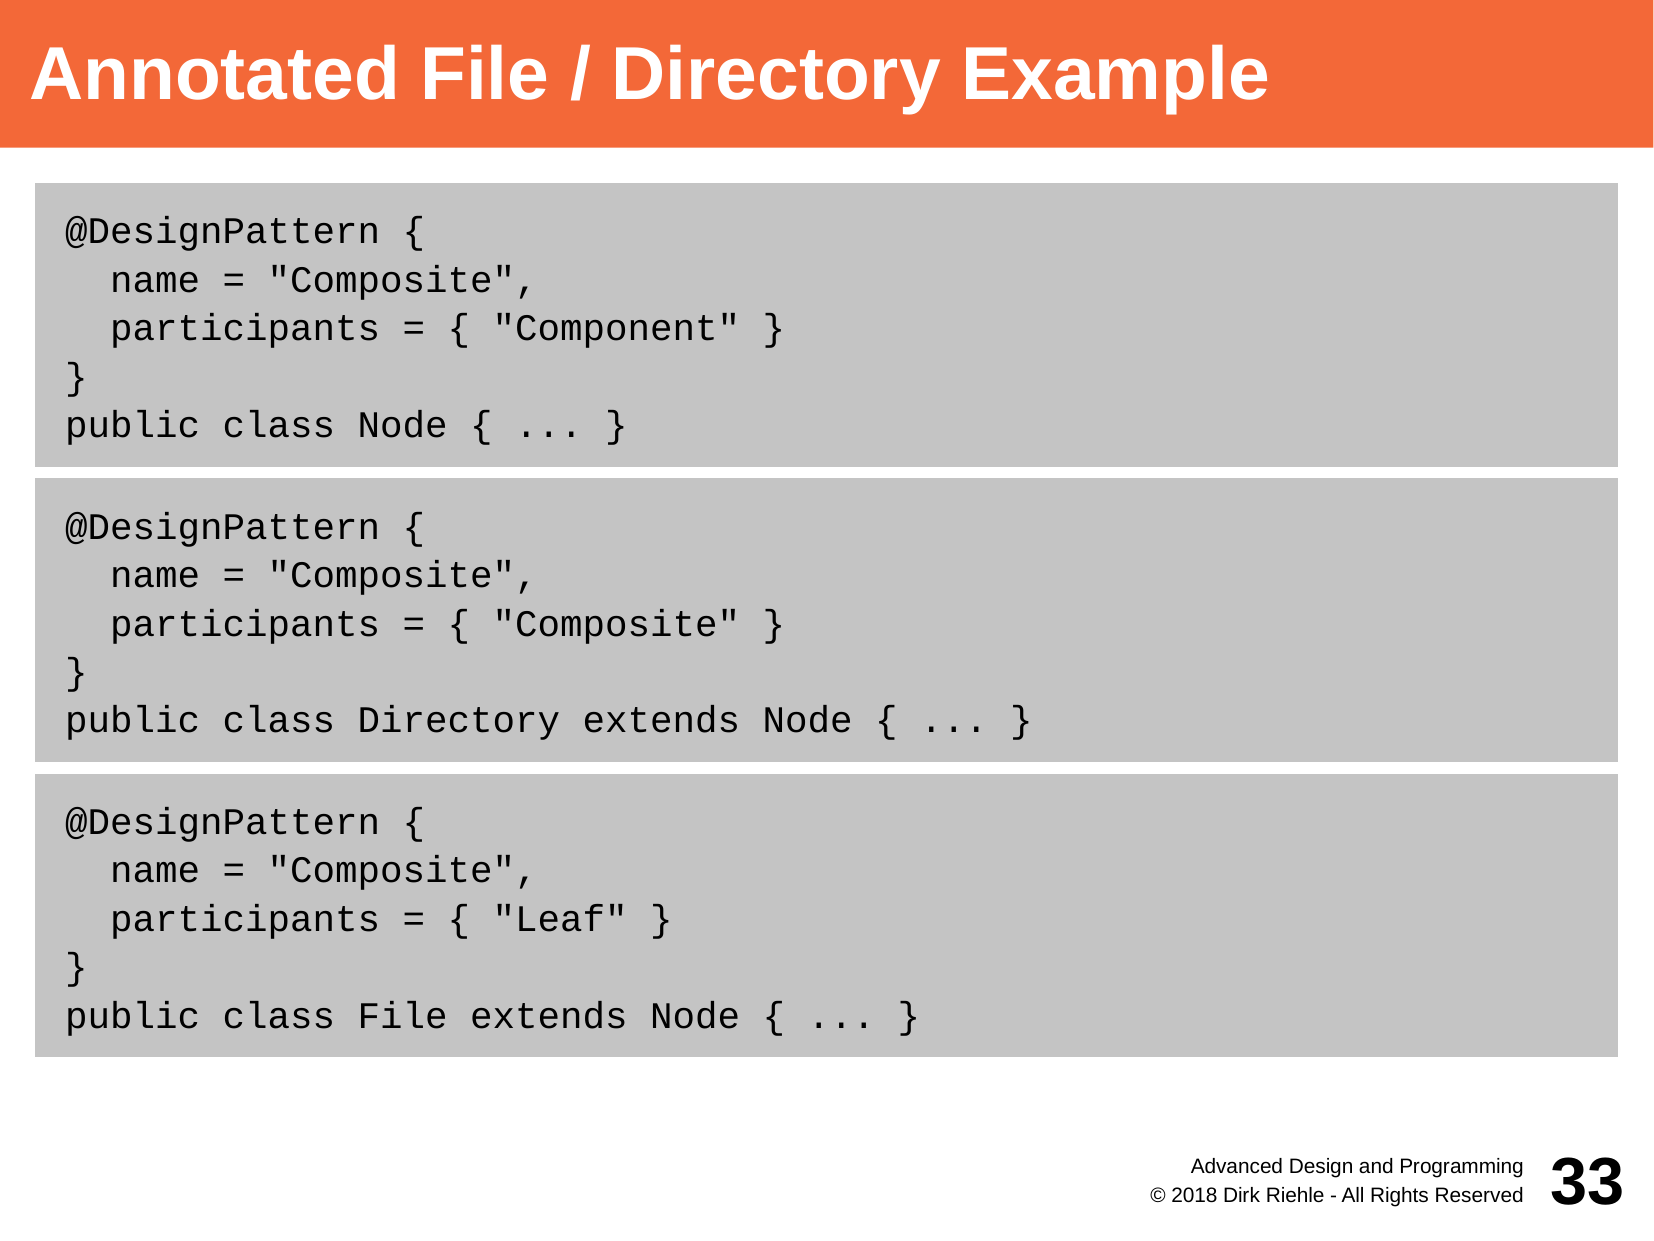

# Annotated File / Directory Example
@DesignPattern {
 name = "Composite",
 participants = { "Component" }
}
public class Node { ... }
@DesignPattern {
 name = "Composite",
 participants = { "Composite" }
}
public class Directory extends Node { ... }
@DesignPattern {
 name = "Composite",
 participants = { "Leaf" }
}
public class File extends Node { ... }
Advanced Design and Programming
33
© 2018 Dirk Riehle - All Rights Reserved